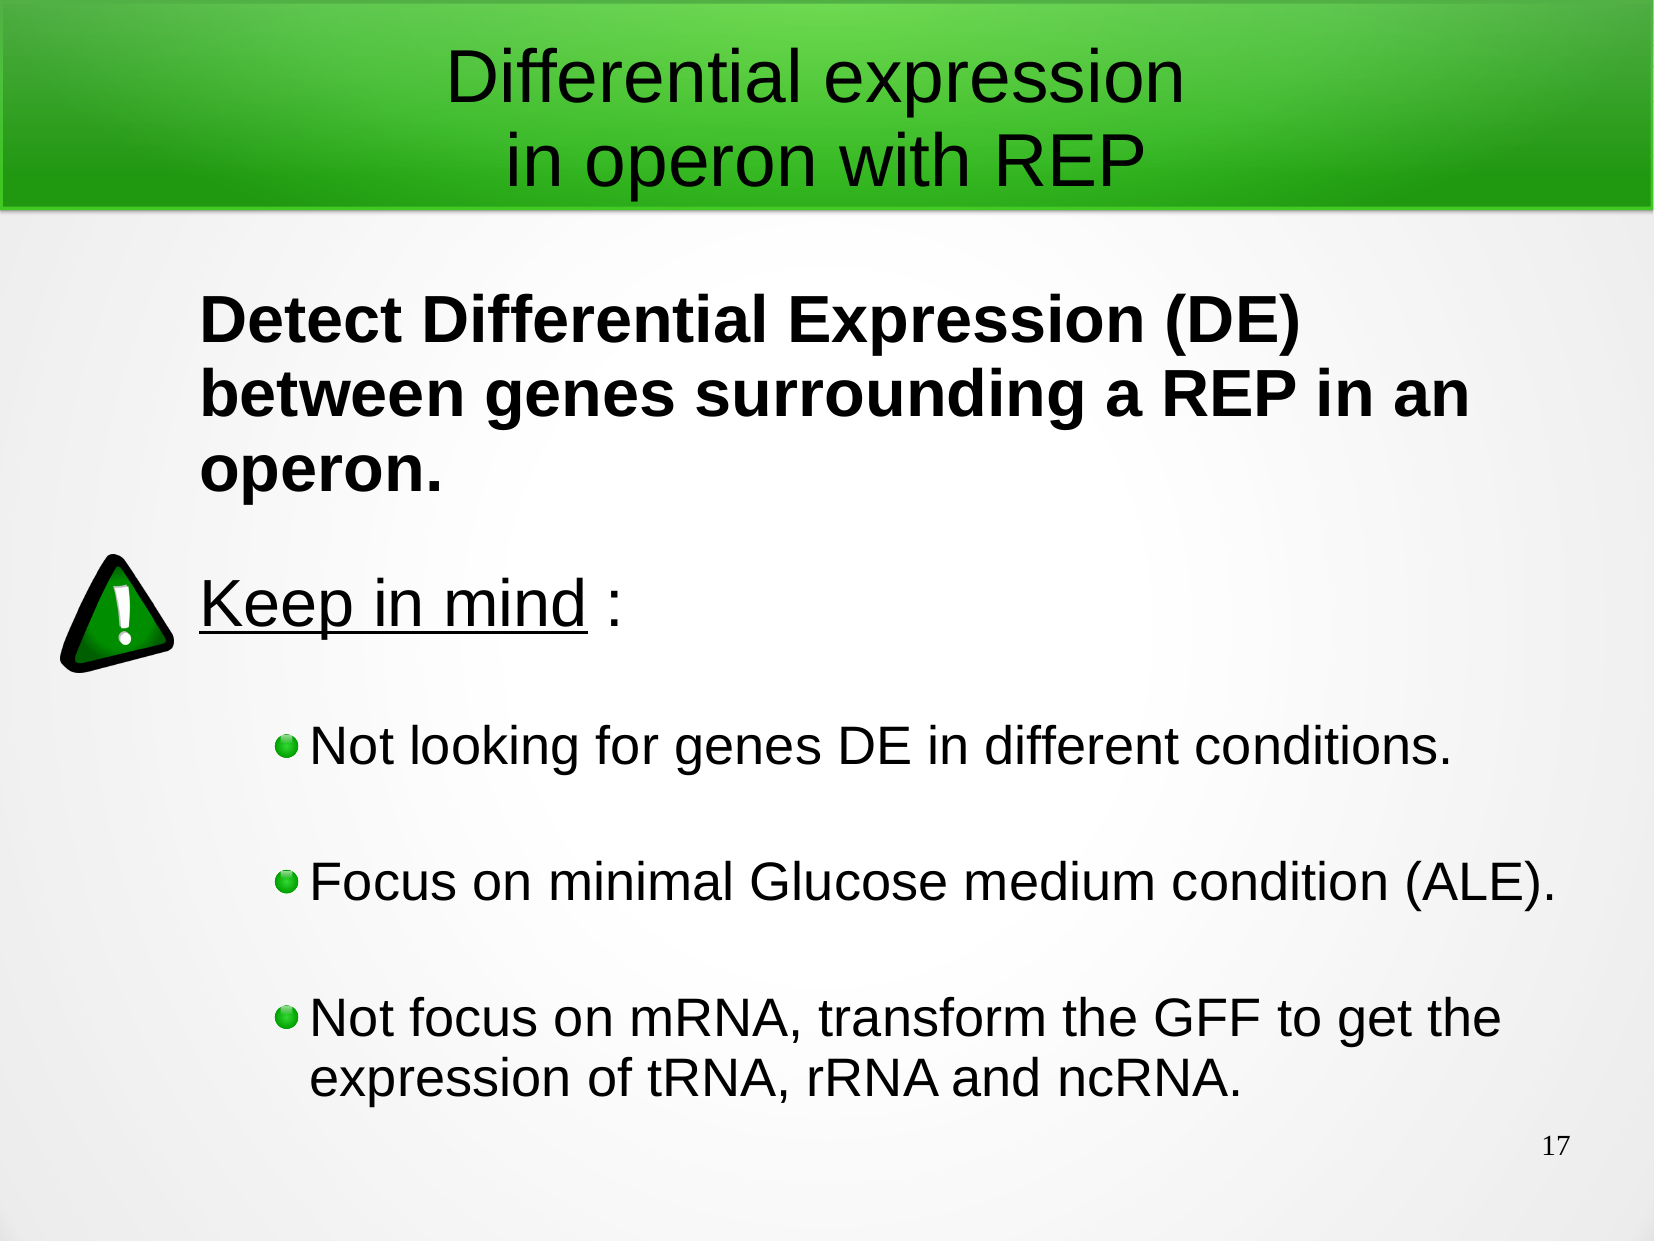

# Differential expression in operon with REP
Detect Differential Expression (DE) between genes surrounding a REP in an operon.
Keep in mind :
Not looking for genes DE in different conditions.
Focus on minimal Glucose medium condition (ALE).
Not focus on mRNA, transform the GFF to get the expression of tRNA, rRNA and ncRNA.
17